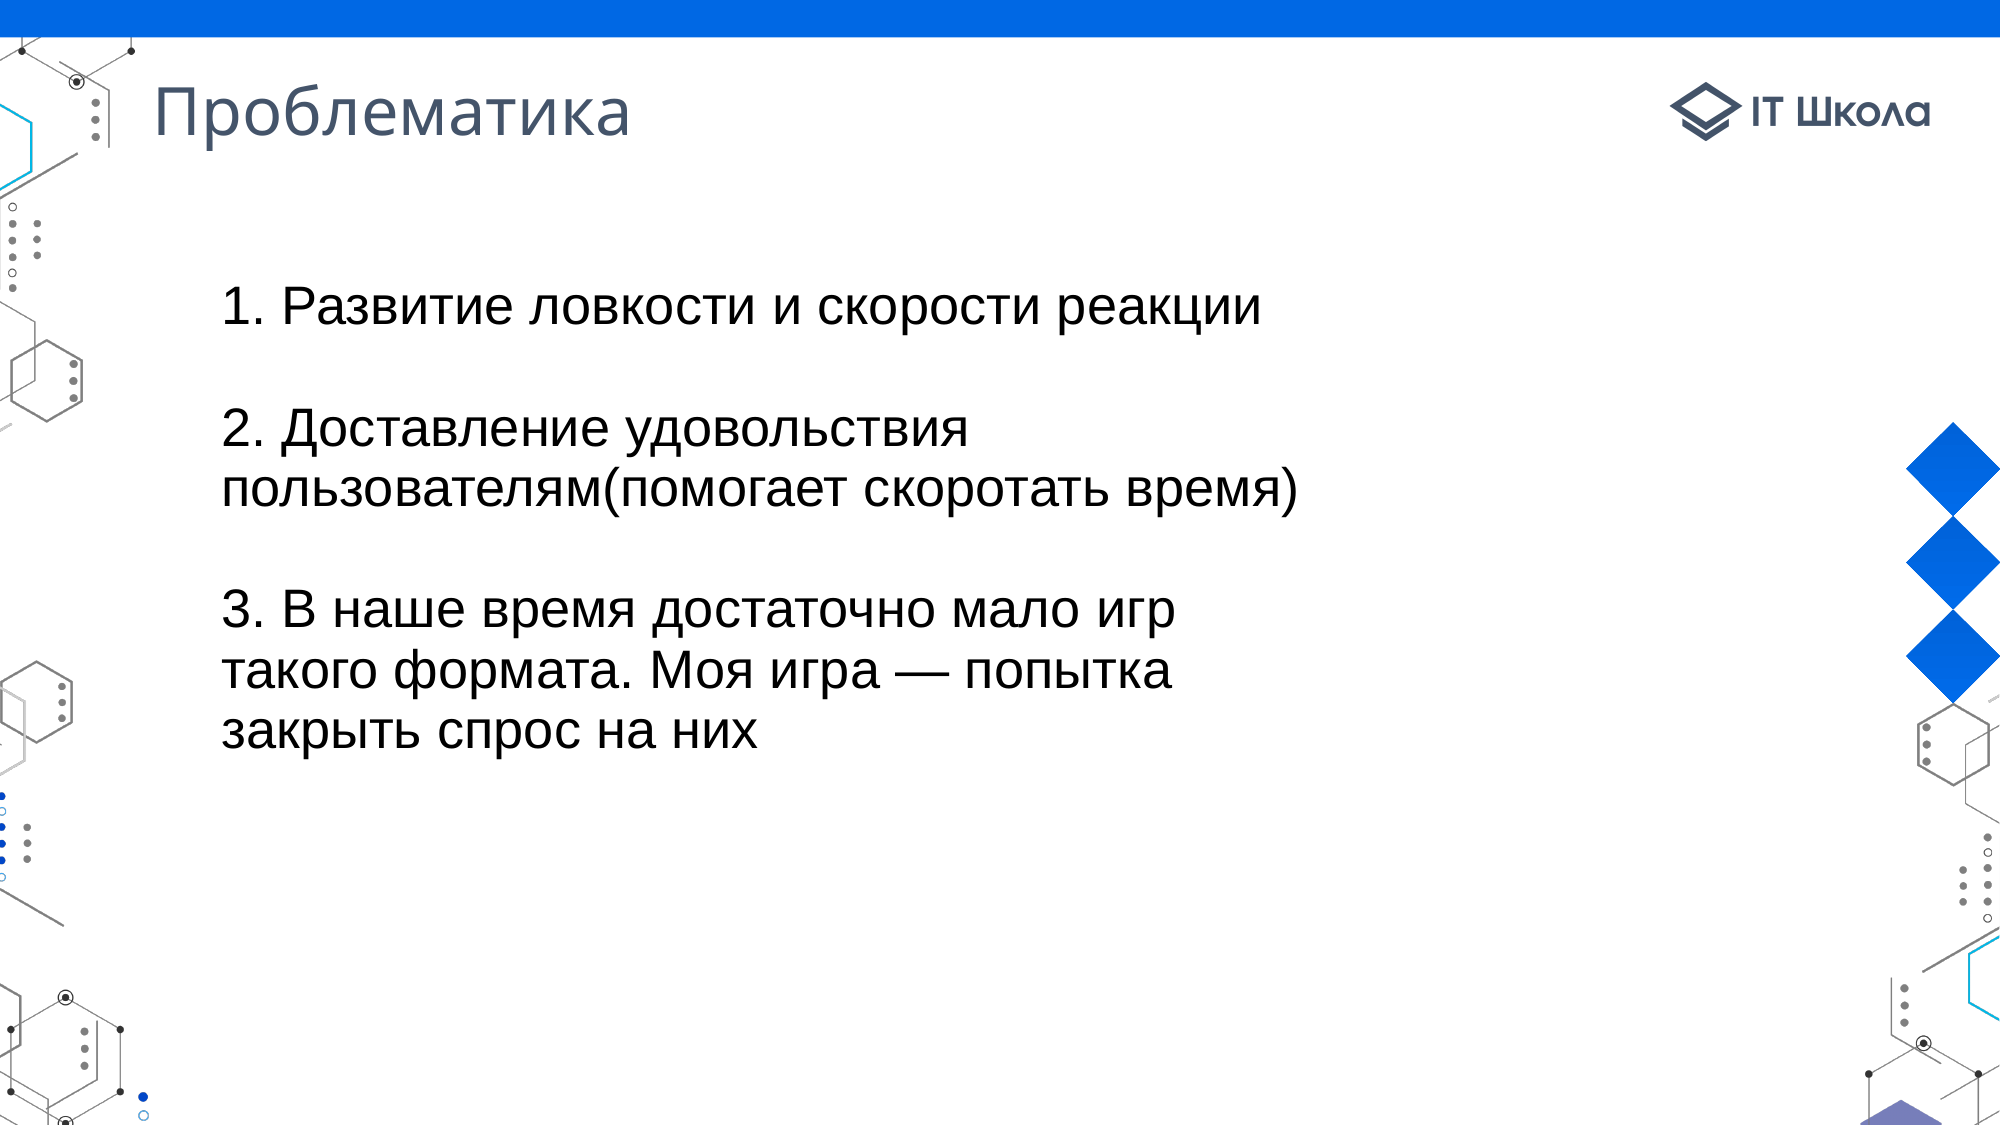

# Проблематика
1. Развитие ловкости и скорости реакции
2. Доставление удовольствия пользователям(помогает скоротать время)
3. В наше время достаточно мало игр такого формата. Моя игра — попытка закрыть спрос на них